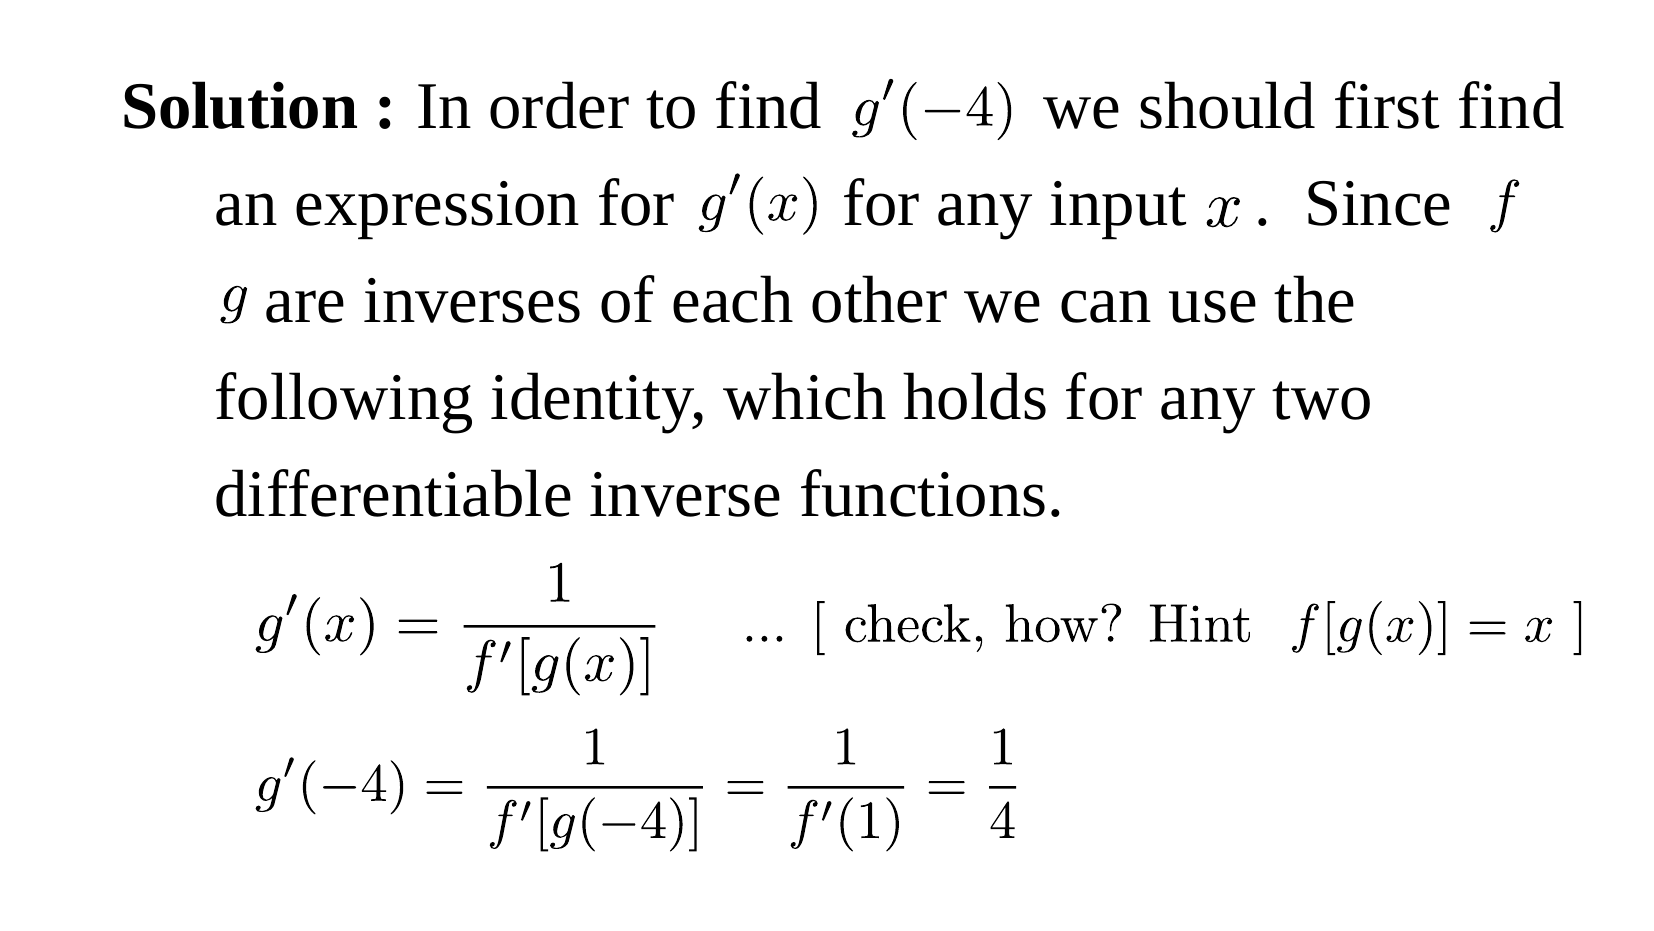

# Solution :	In order to find 	 we should first find an expression for for any input . Since are inverses of each other we can use the following identity, which holds for any two differentiable inverse functions.